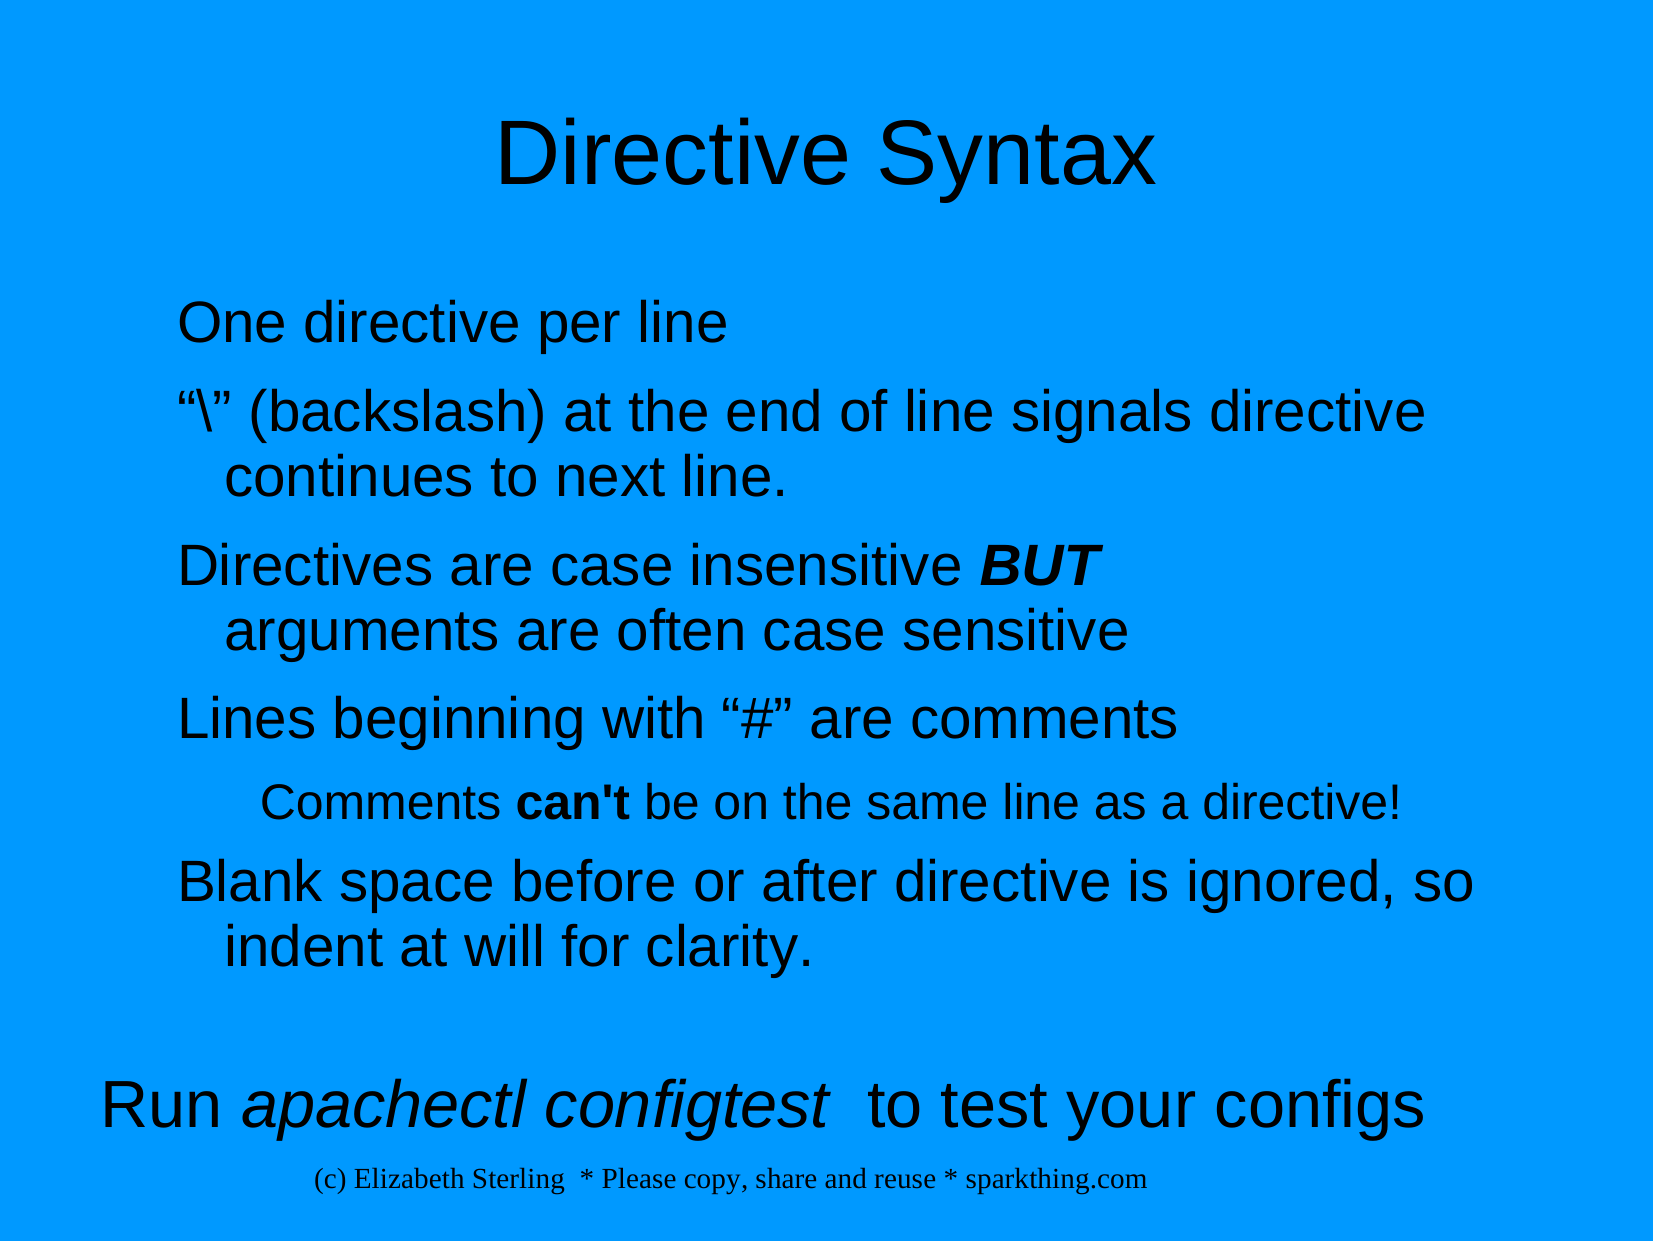

# Directive Syntax
One directive per line
“\” (backslash) at the end of line signals directive continues to next line.
Directives are case insensitive BUT
arguments are often case sensitive
Lines beginning with “#” are comments
Comments can't be on the same line as a directive!
Blank space before or after directive is ignored, so indent at will for clarity.
Run apachectl configtest to test your configs
(c) Elizabeth Sterling * Please copy, share and reuse * sparkthing.com